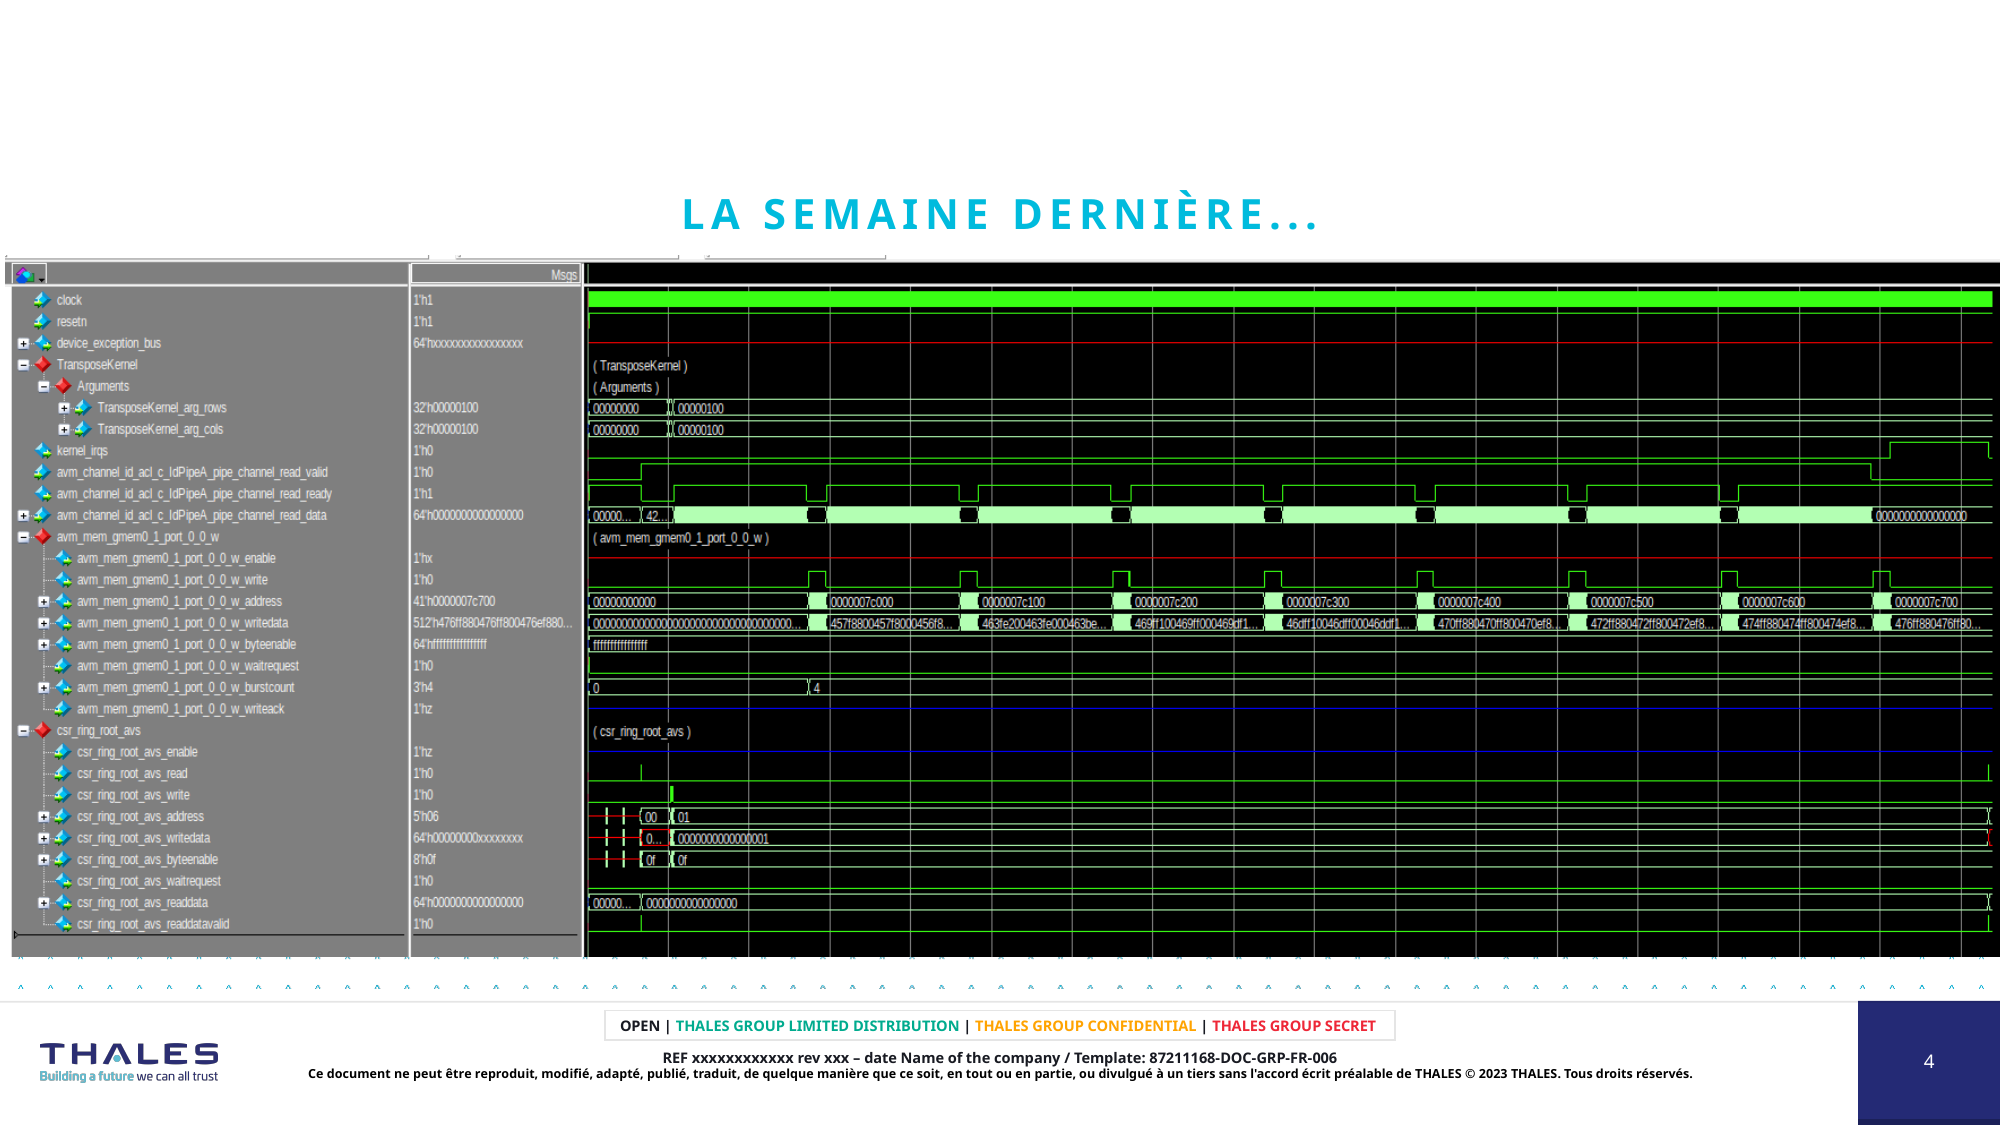

# La semaine dernière...
Cliquez ici pour modifier le texte